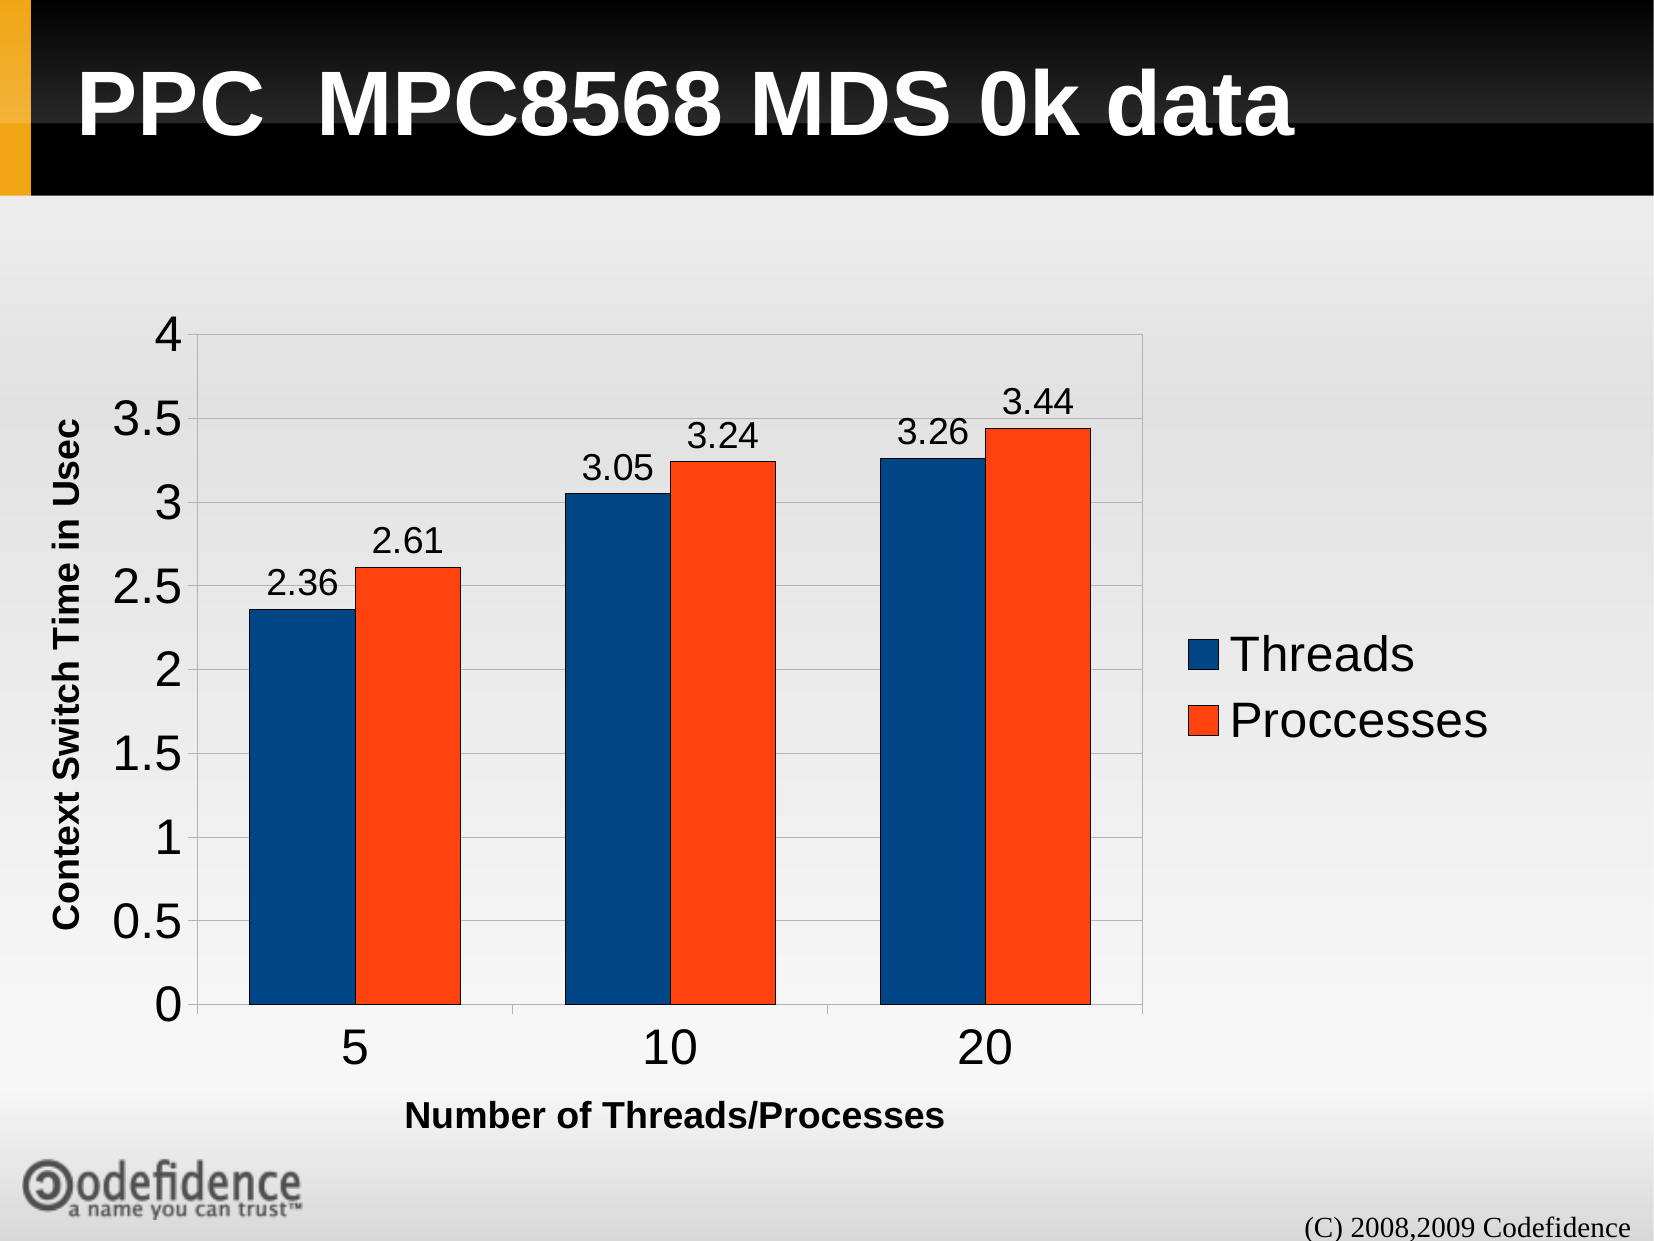

# PPC MPC8568 MDS 0k data
### Chart
| Category | Threads | Proccesses |
|---|---|---|
| 5 | 2.36 | 2.61 |
| 10 | 3.05 | 3.24 |
| 20 | 3.26 | 3.44 |Context Switch Time in Usec
Number of Threads/Processes